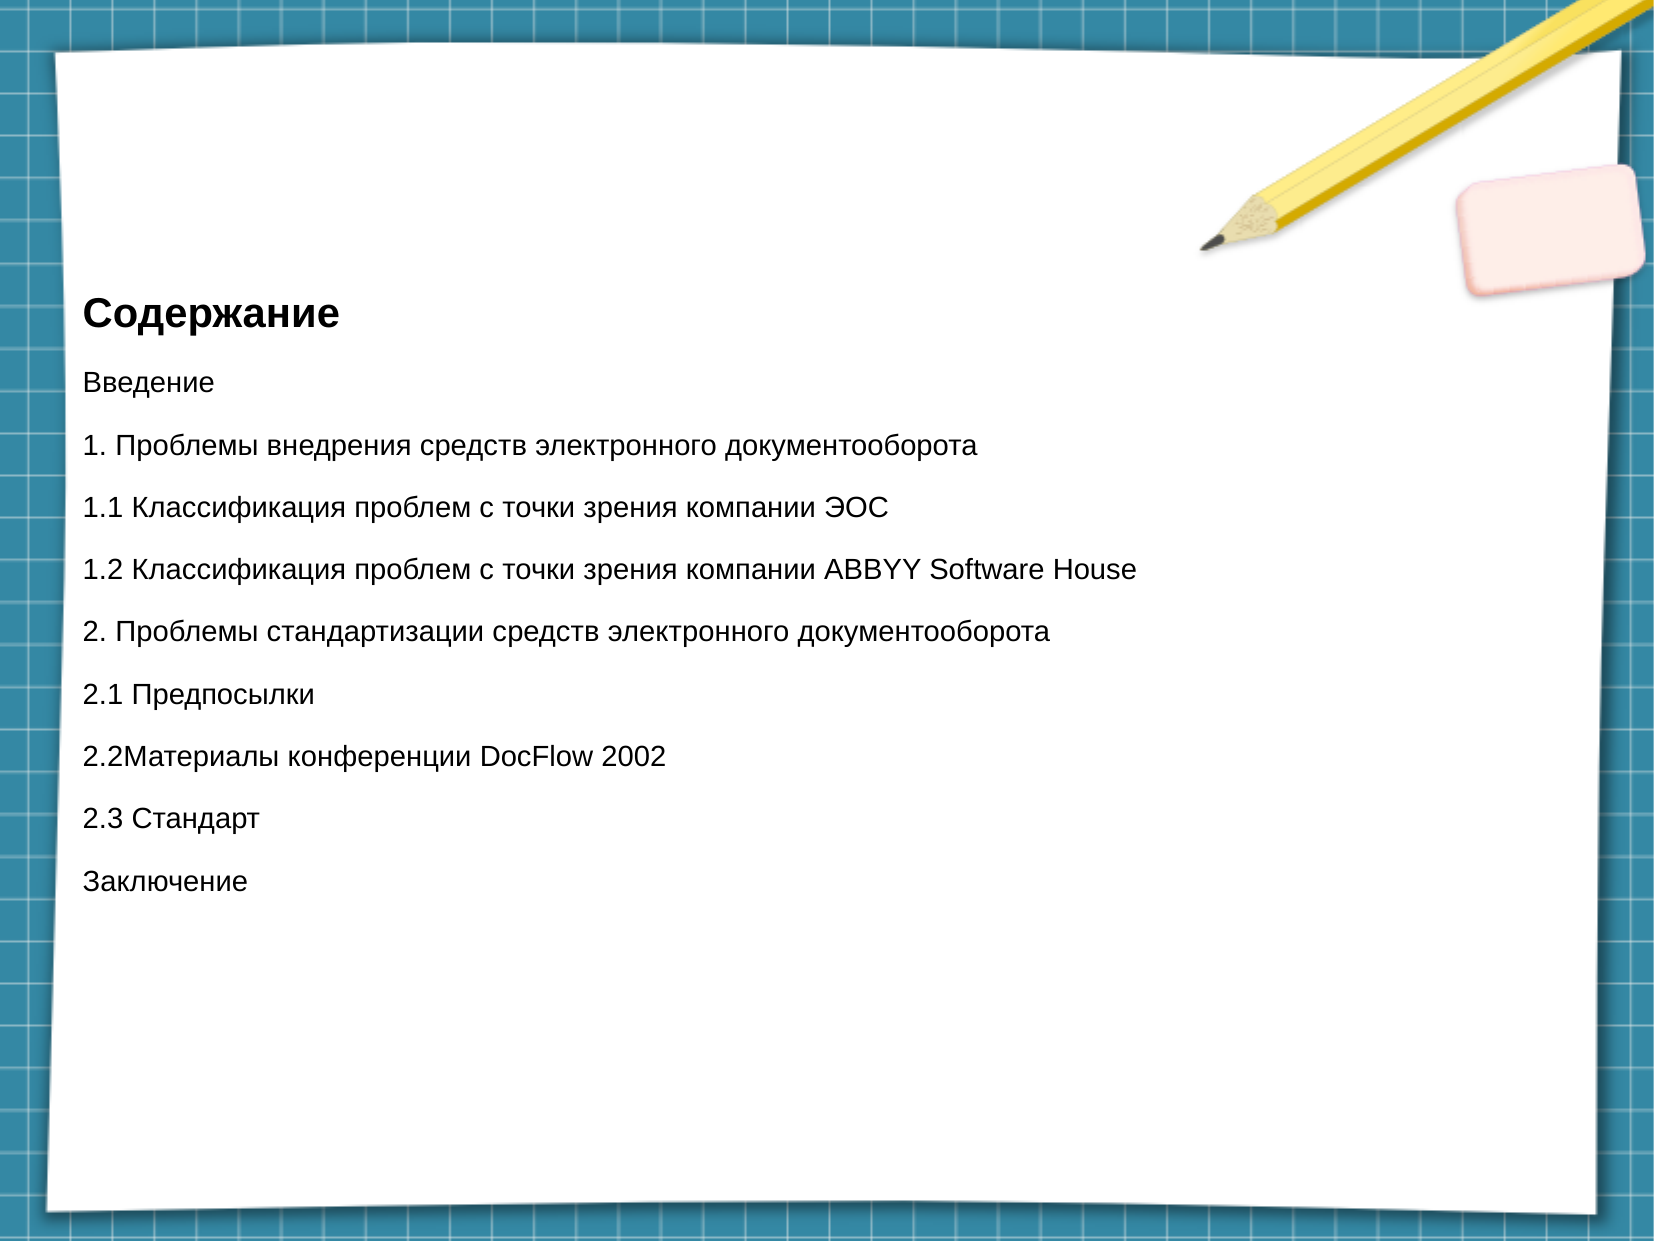

#
Содержание
Введение
1. Проблемы внедрения средств электронного документооборота
1.1 Классификация проблем с точки зрения компании ЭОС
1.2 Классификация проблем с точки зрения компании ABBYY Software House
2. Проблемы стандартизации средств электронного документооборота
2.1 Предпосылки
2.2Материалы конференции DocFlow 2002
2.3 Стандарт
Заключение